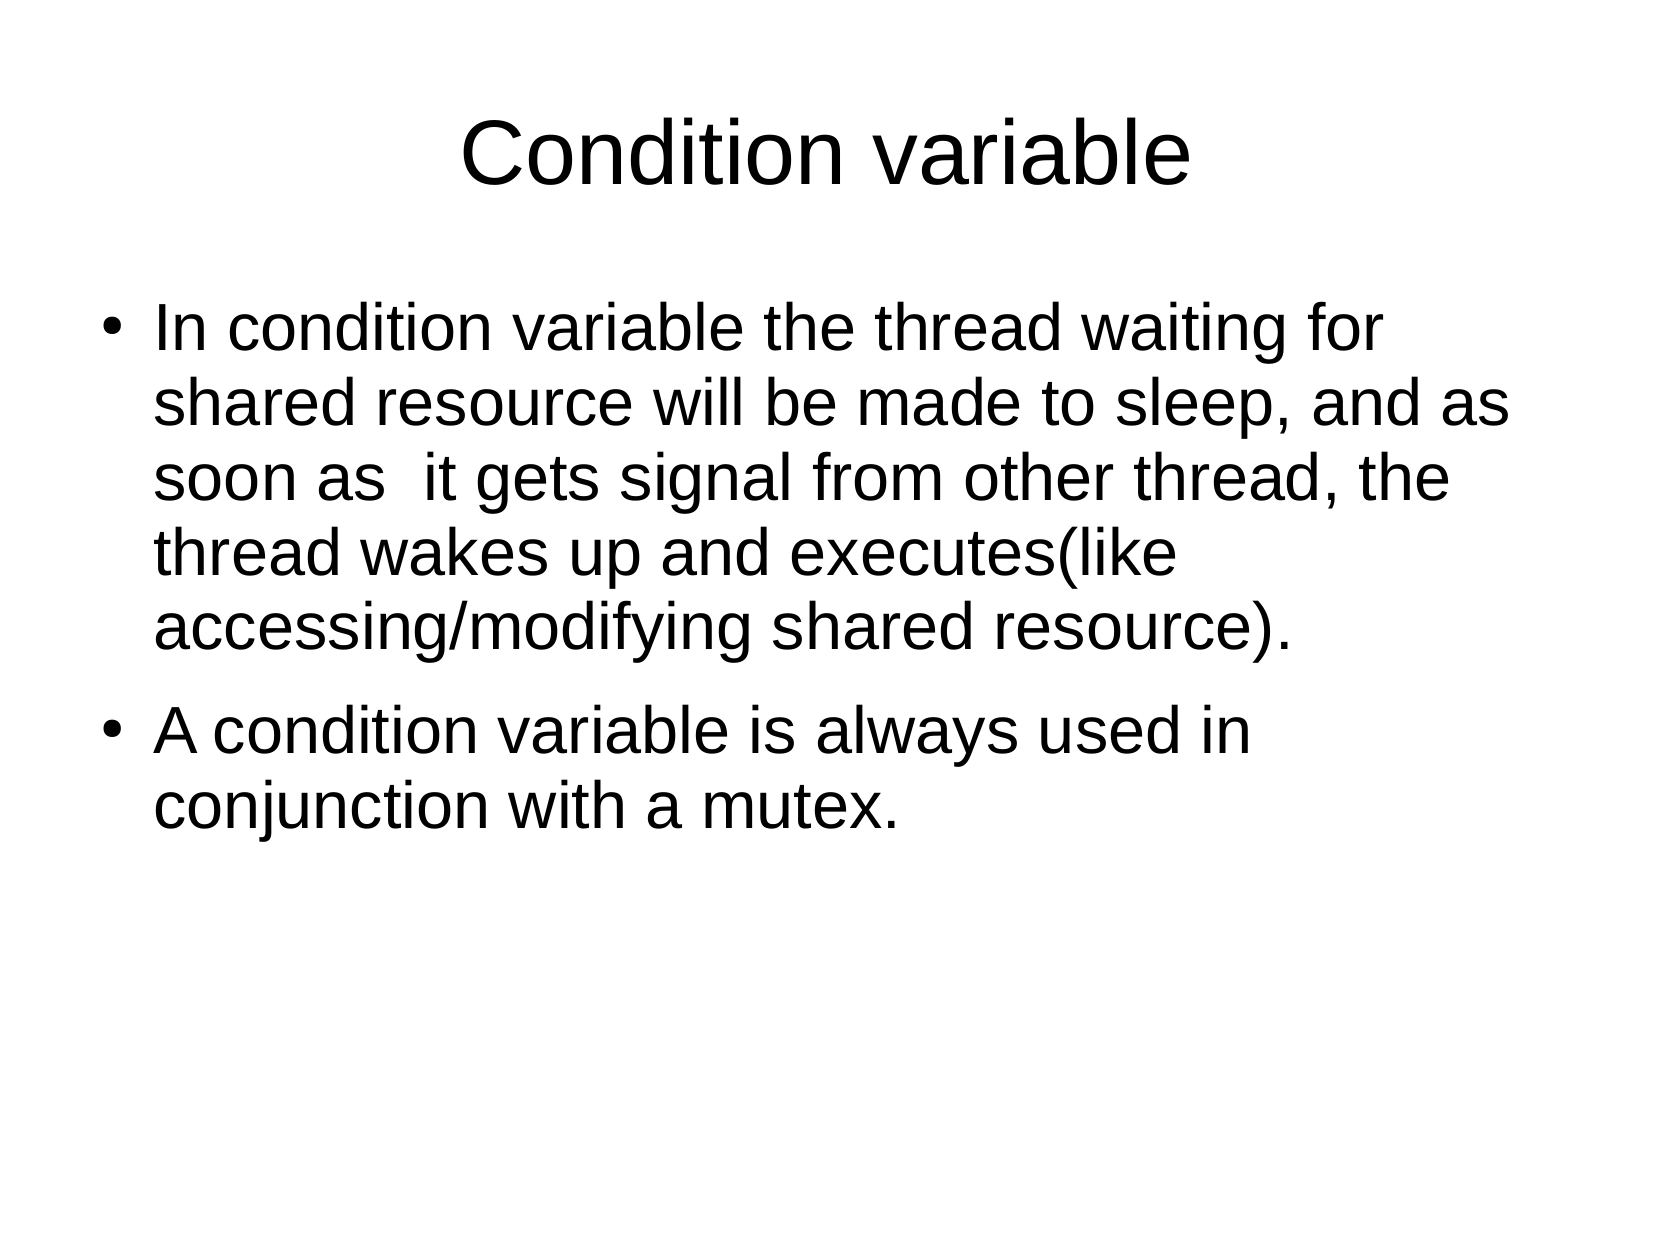

# Condition variable
In condition variable the thread waiting for shared resource will be made to sleep, and as soon as it gets signal from other thread, the thread wakes up and executes(like accessing/modifying shared resource).
A condition variable is always used in conjunction with a mutex.